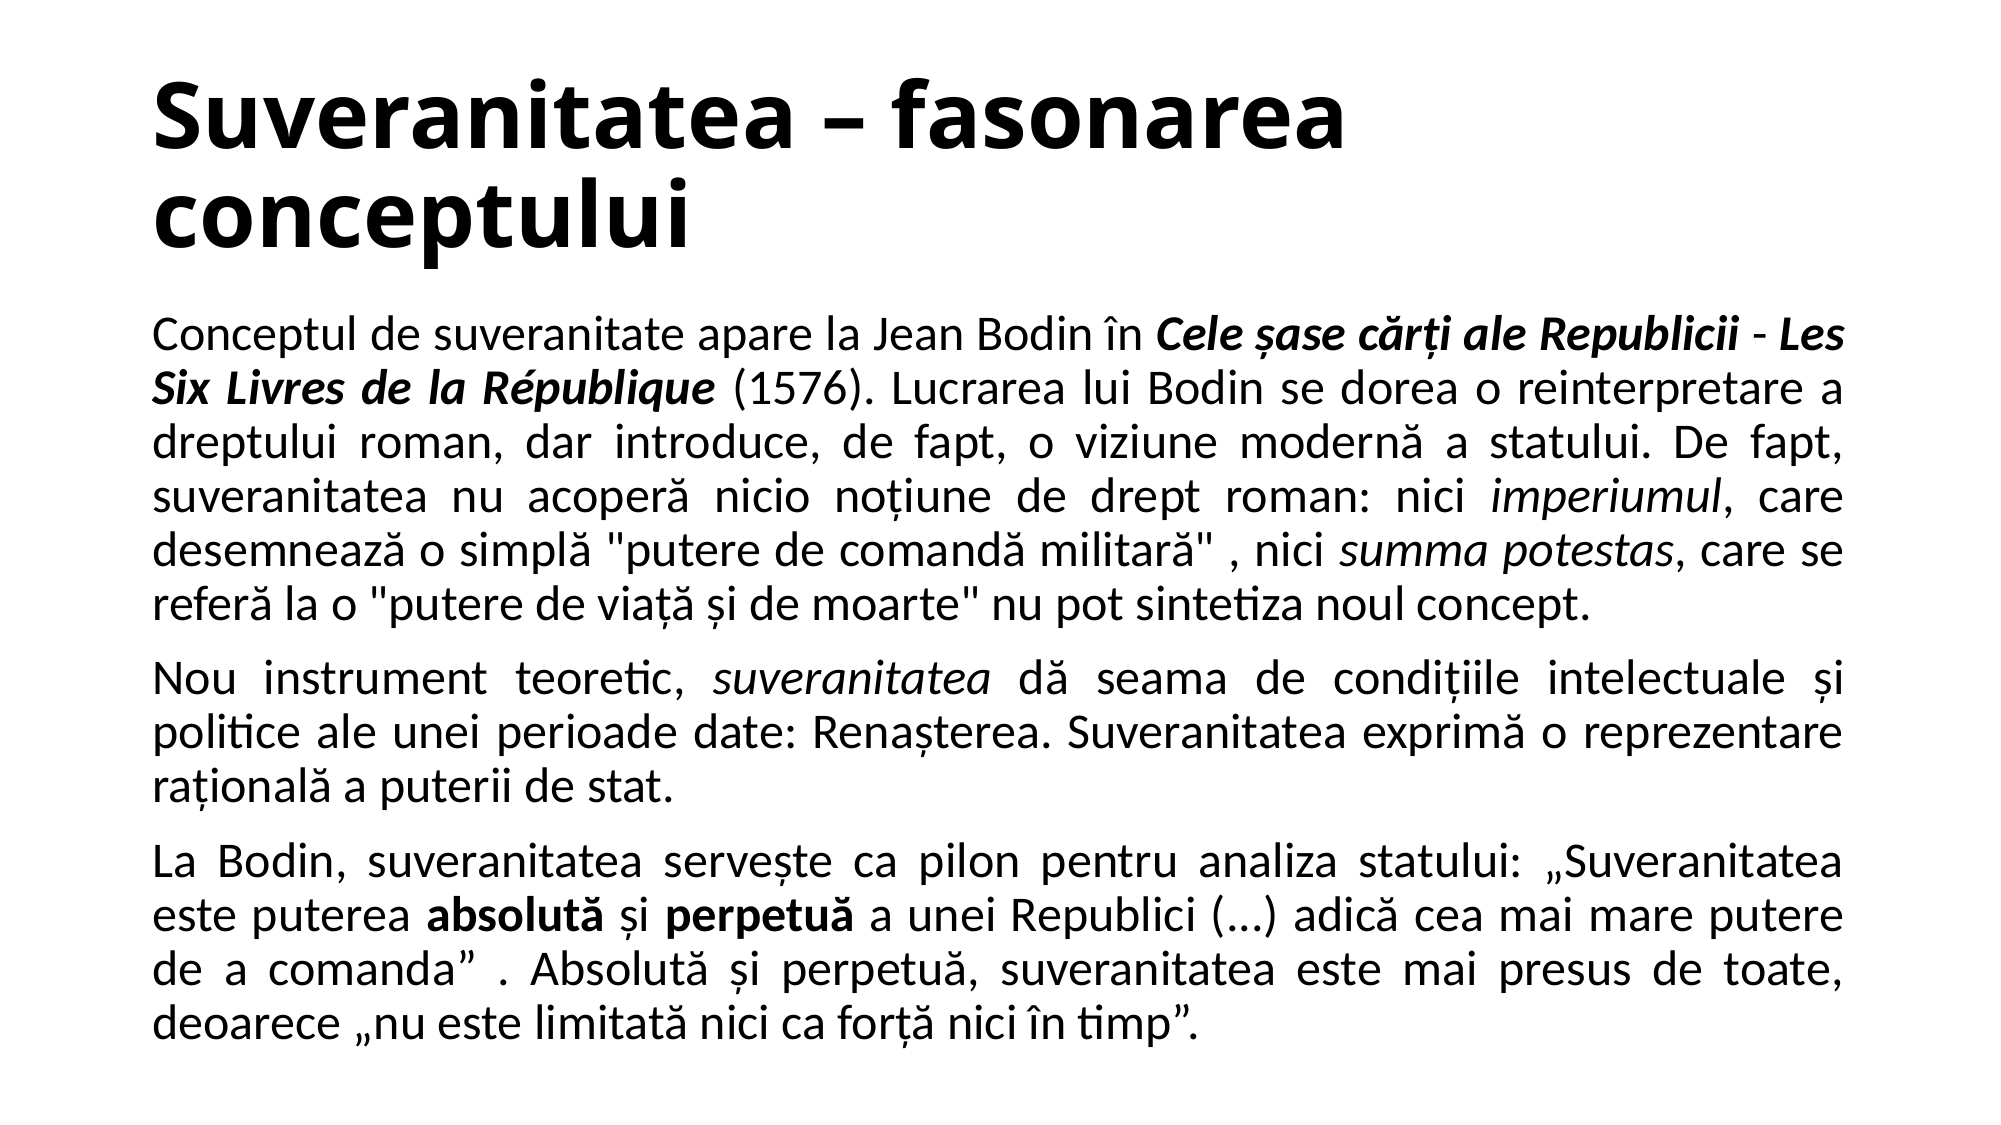

# Suveranitatea – fasonarea conceptului
Conceptul de suveranitate apare la Jean Bodin în Cele șase cărți ale Republicii - Les Six Livres de la République (1576). Lucrarea lui Bodin se dorea o reinterpretare a dreptului roman, dar introduce, de fapt, o viziune modernă a statului. De fapt, suveranitatea nu acoperă nicio noțiune de drept roman: nici imperiumul, care desemnează o simplă "putere de comandă militară" , nici summa potestas, care se referă la o "putere de viață și de moarte" nu pot sintetiza noul concept.
Nou instrument teoretic, suveranitatea dă seama de condițiile intelectuale și politice ale unei perioade date: Renașterea. Suveranitatea exprimă o reprezentare rațională a puterii de stat.
La Bodin, suveranitatea servește ca pilon pentru analiza statului: „Suveranitatea este puterea absolută și perpetuă a unei Republici (...) adică cea mai mare putere de a comanda” . Absolută și perpetuă, suveranitatea este mai presus de toate, deoarece „nu este limitată nici ca forță nici în timp”.